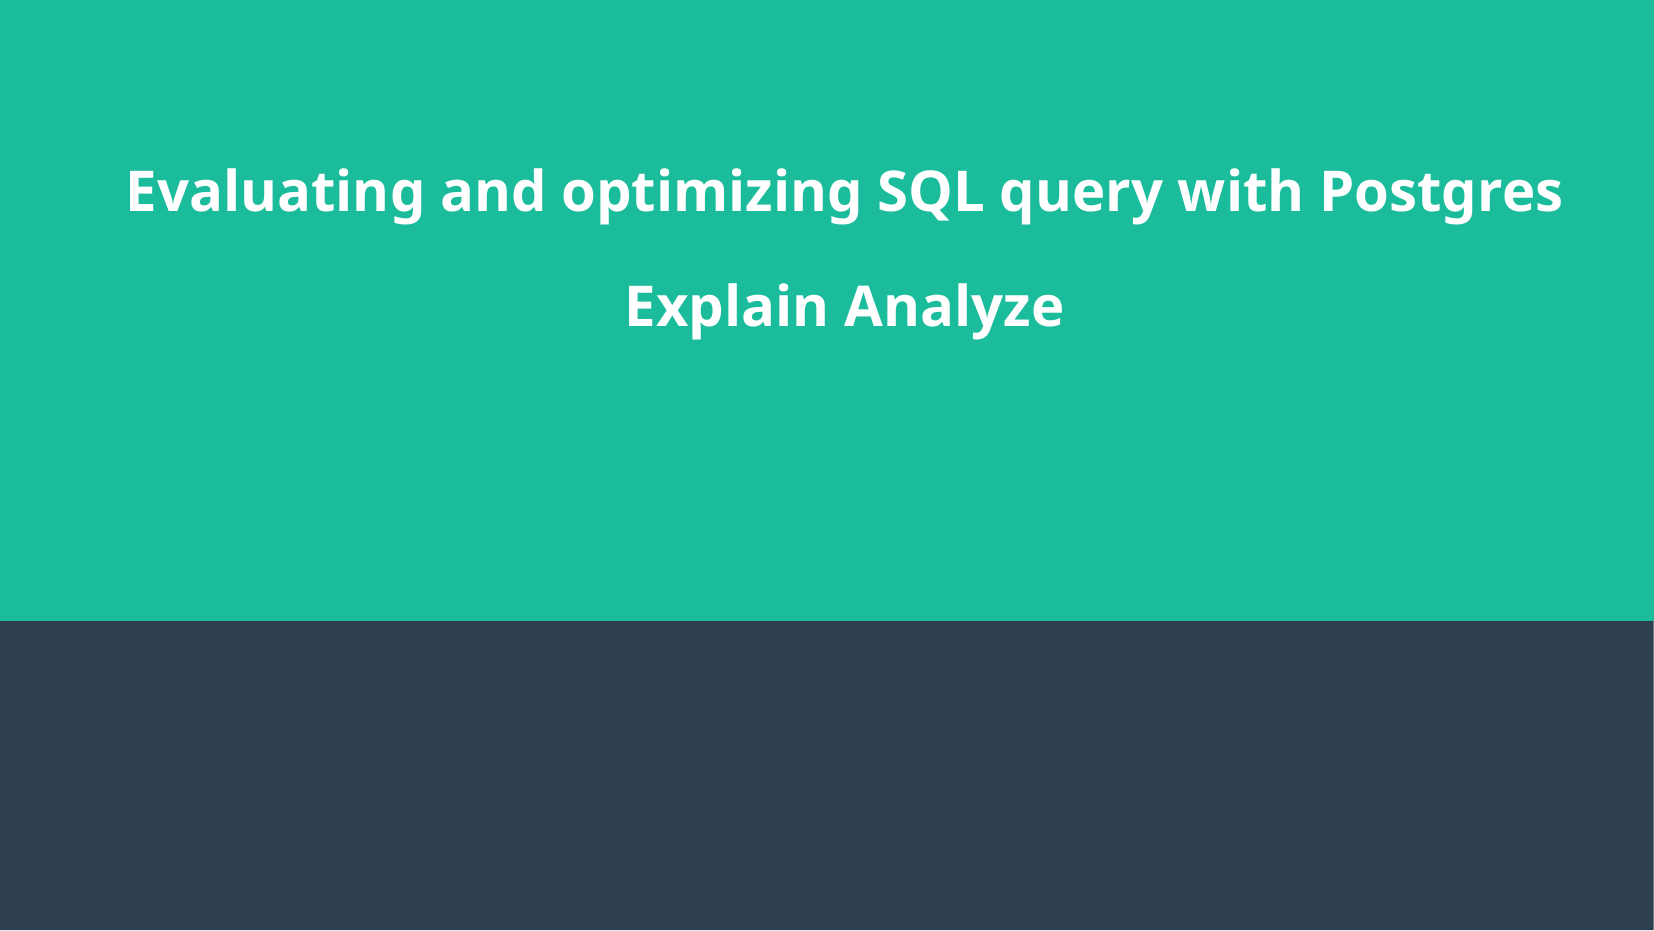

# Evaluating and optimizing SQL query with Postgres Explain Analyze